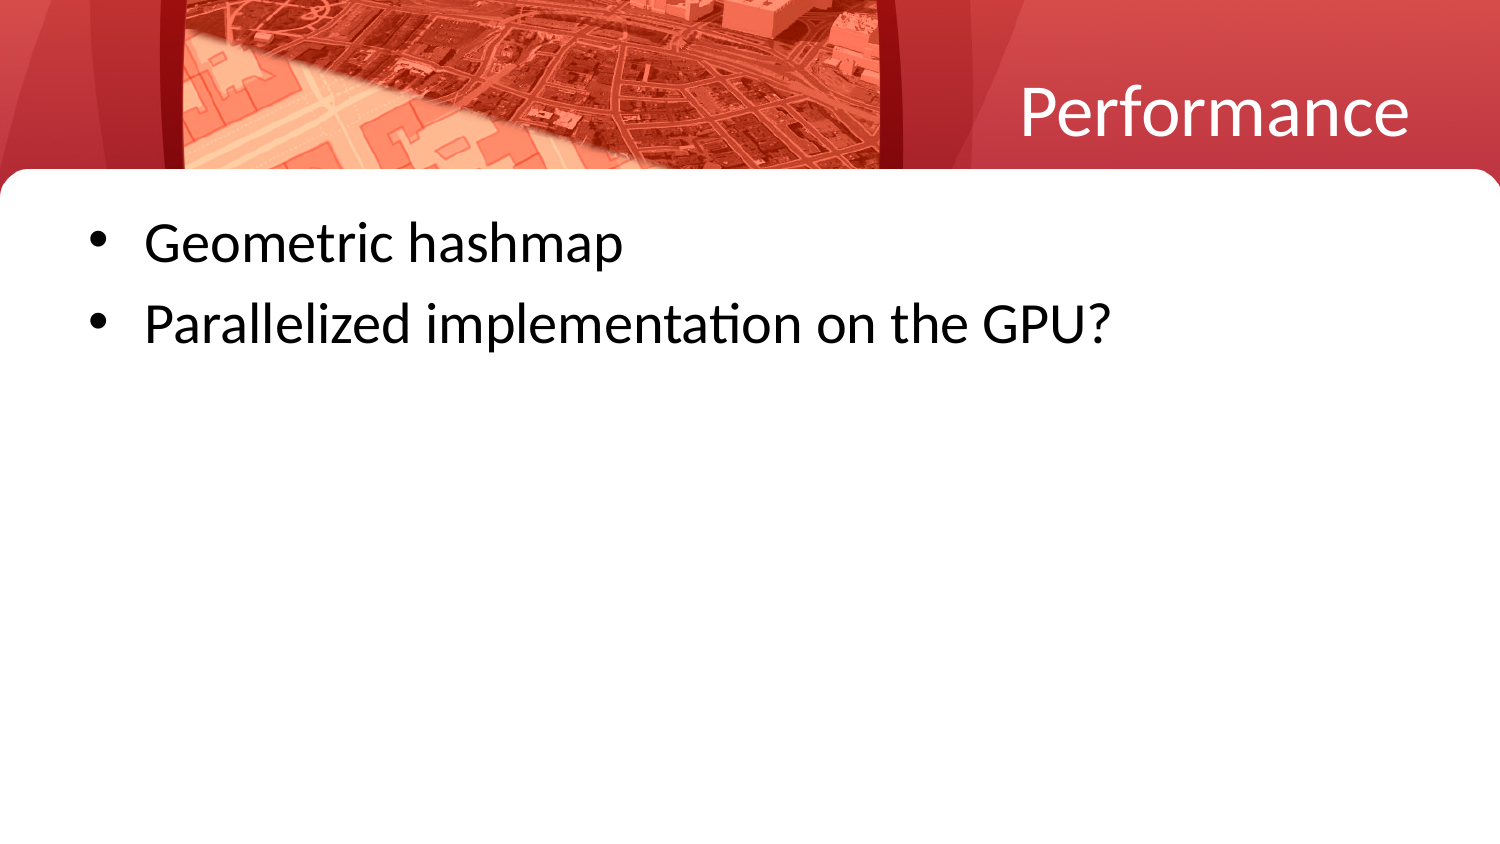

# Performance
Geometric hashmap
Parallelized implementation on the GPU?